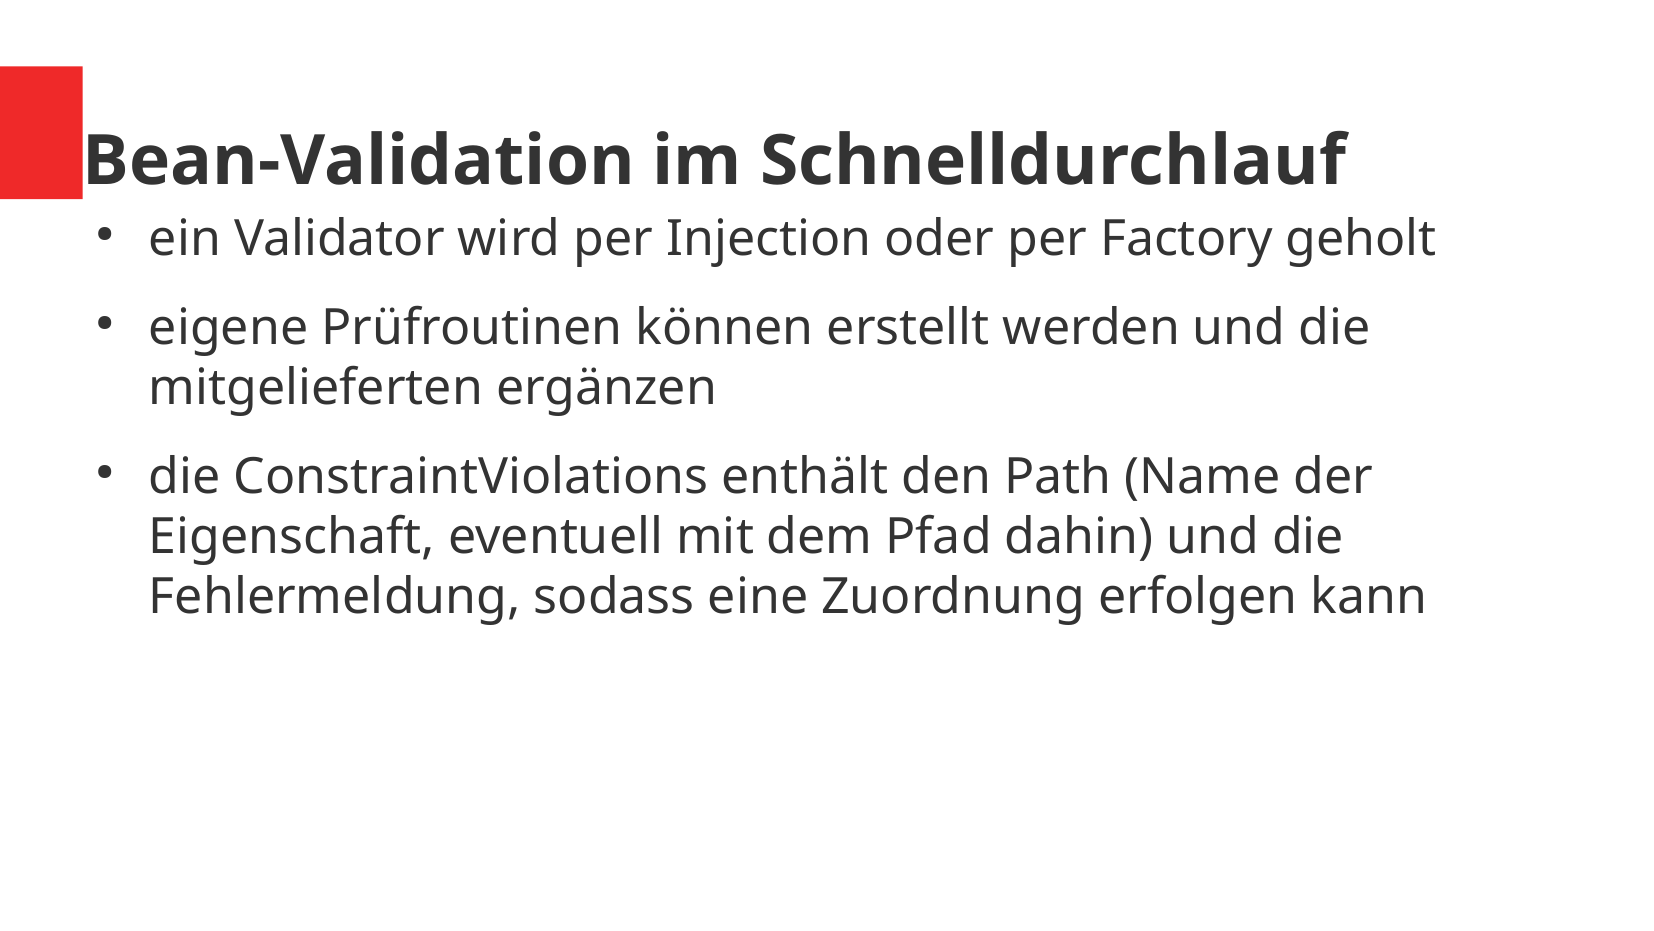

# Bean-Validation im Schnelldurchlauf
ein Validator wird per Injection oder per Factory geholt
eigene Prüfroutinen können erstellt werden und die mitgelieferten ergänzen
die ConstraintViolations enthält den Path (Name der Eigenschaft, eventuell mit dem Pfad dahin) und die Fehlermeldung, sodass eine Zuordnung erfolgen kann